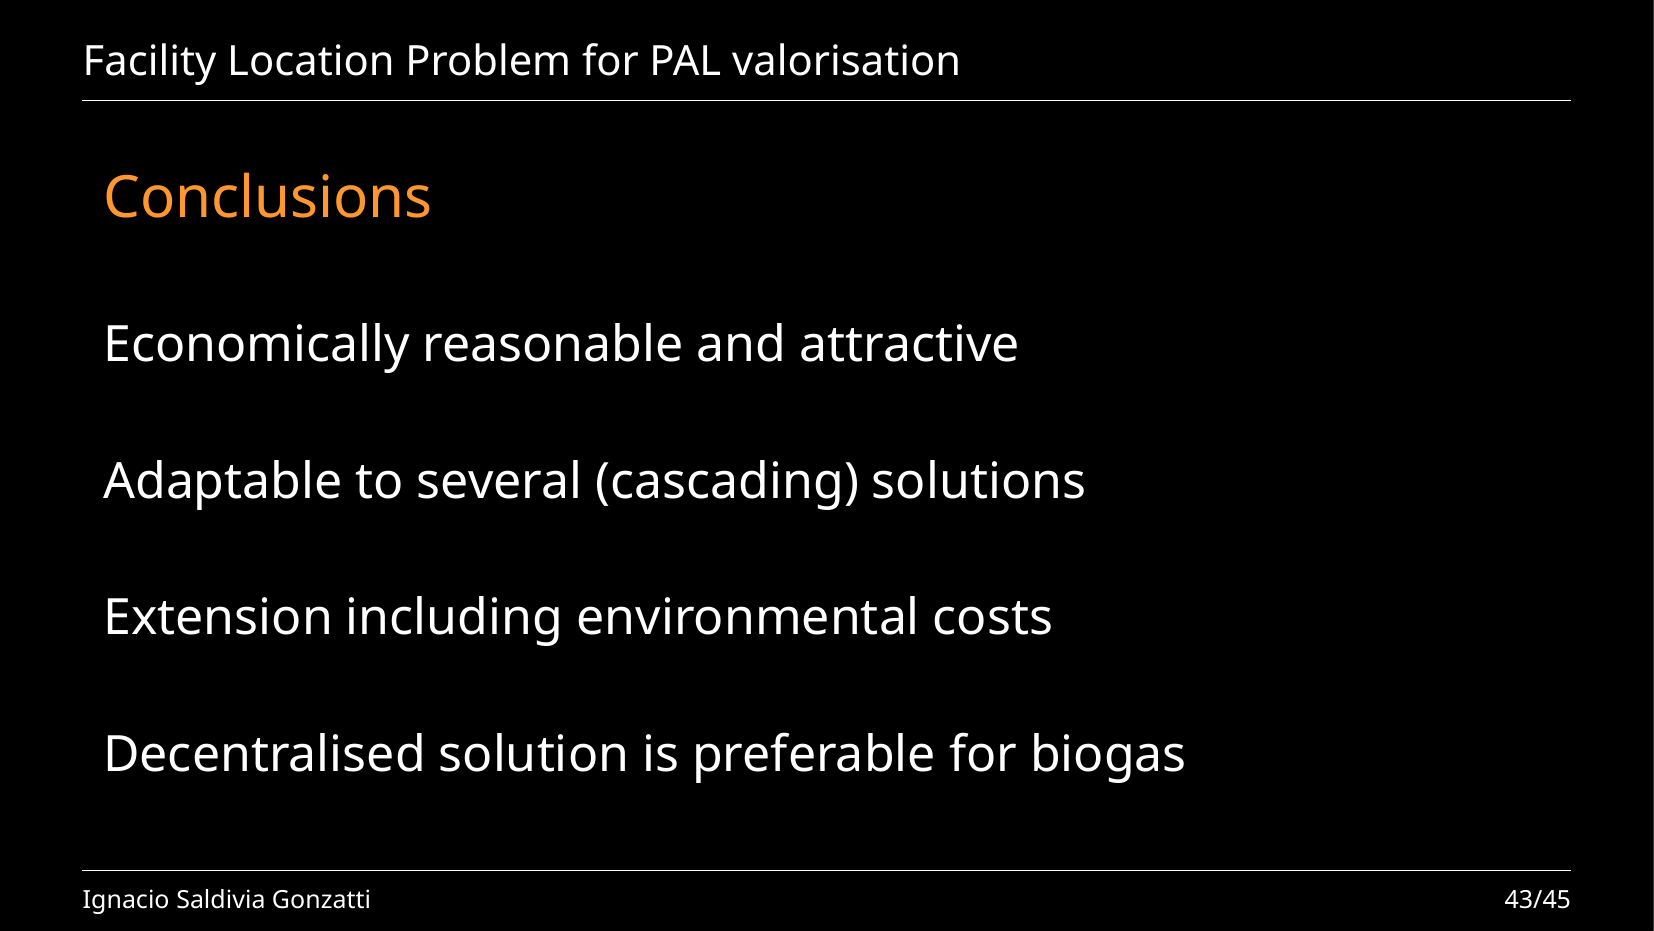

# Facility Location Problem for PAL valorisation
Conclusions
Economically reasonable and attractive
Adaptable to several (cascading) solutions
Extension including environmental costs
Decentralised solution is preferable for biogas
Ignacio Saldivia Gonzatti
43